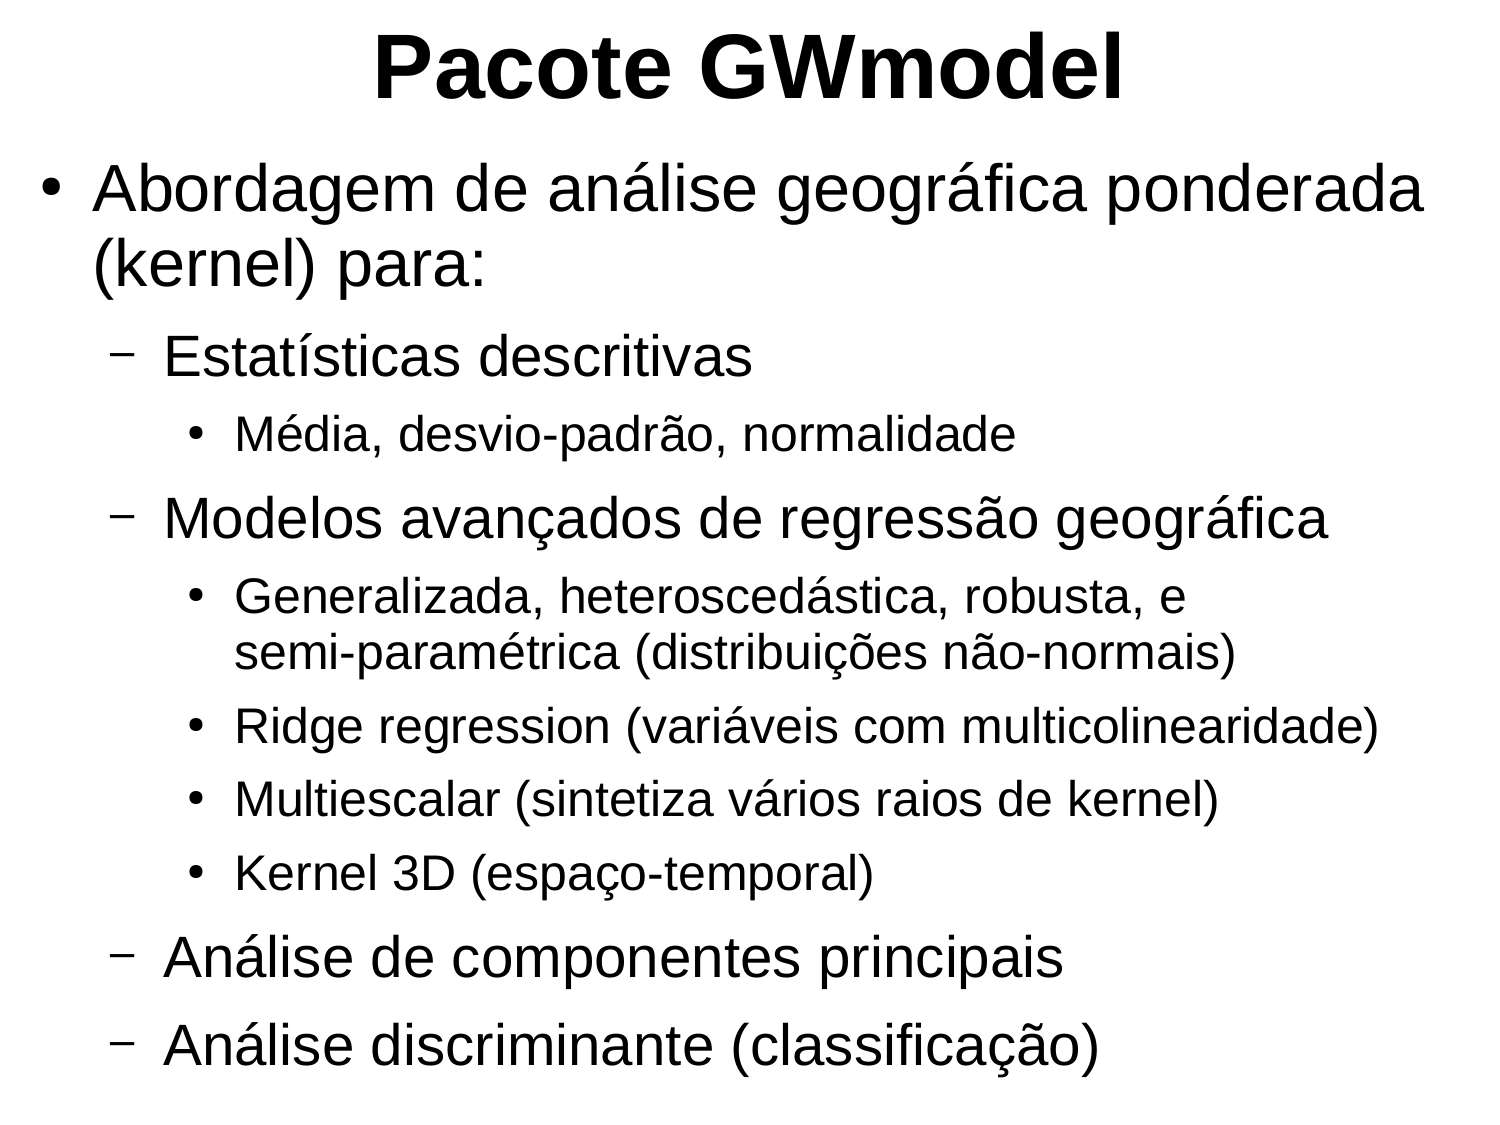

# Pacote GWmodel
Abordagem de análise geográfica ponderada (kernel) para:
Estatísticas descritivas
Média, desvio-padrão, normalidade
Modelos avançados de regressão geográfica
Generalizada, heteroscedástica, robusta, e
semi-paramétrica (distribuições não-normais)
Ridge regression (variáveis com multicolinearidade)
Multiescalar (sintetiza vários raios de kernel)
Kernel 3D (espaço-temporal)
Análise de componentes principais
Análise discriminante (classificação)